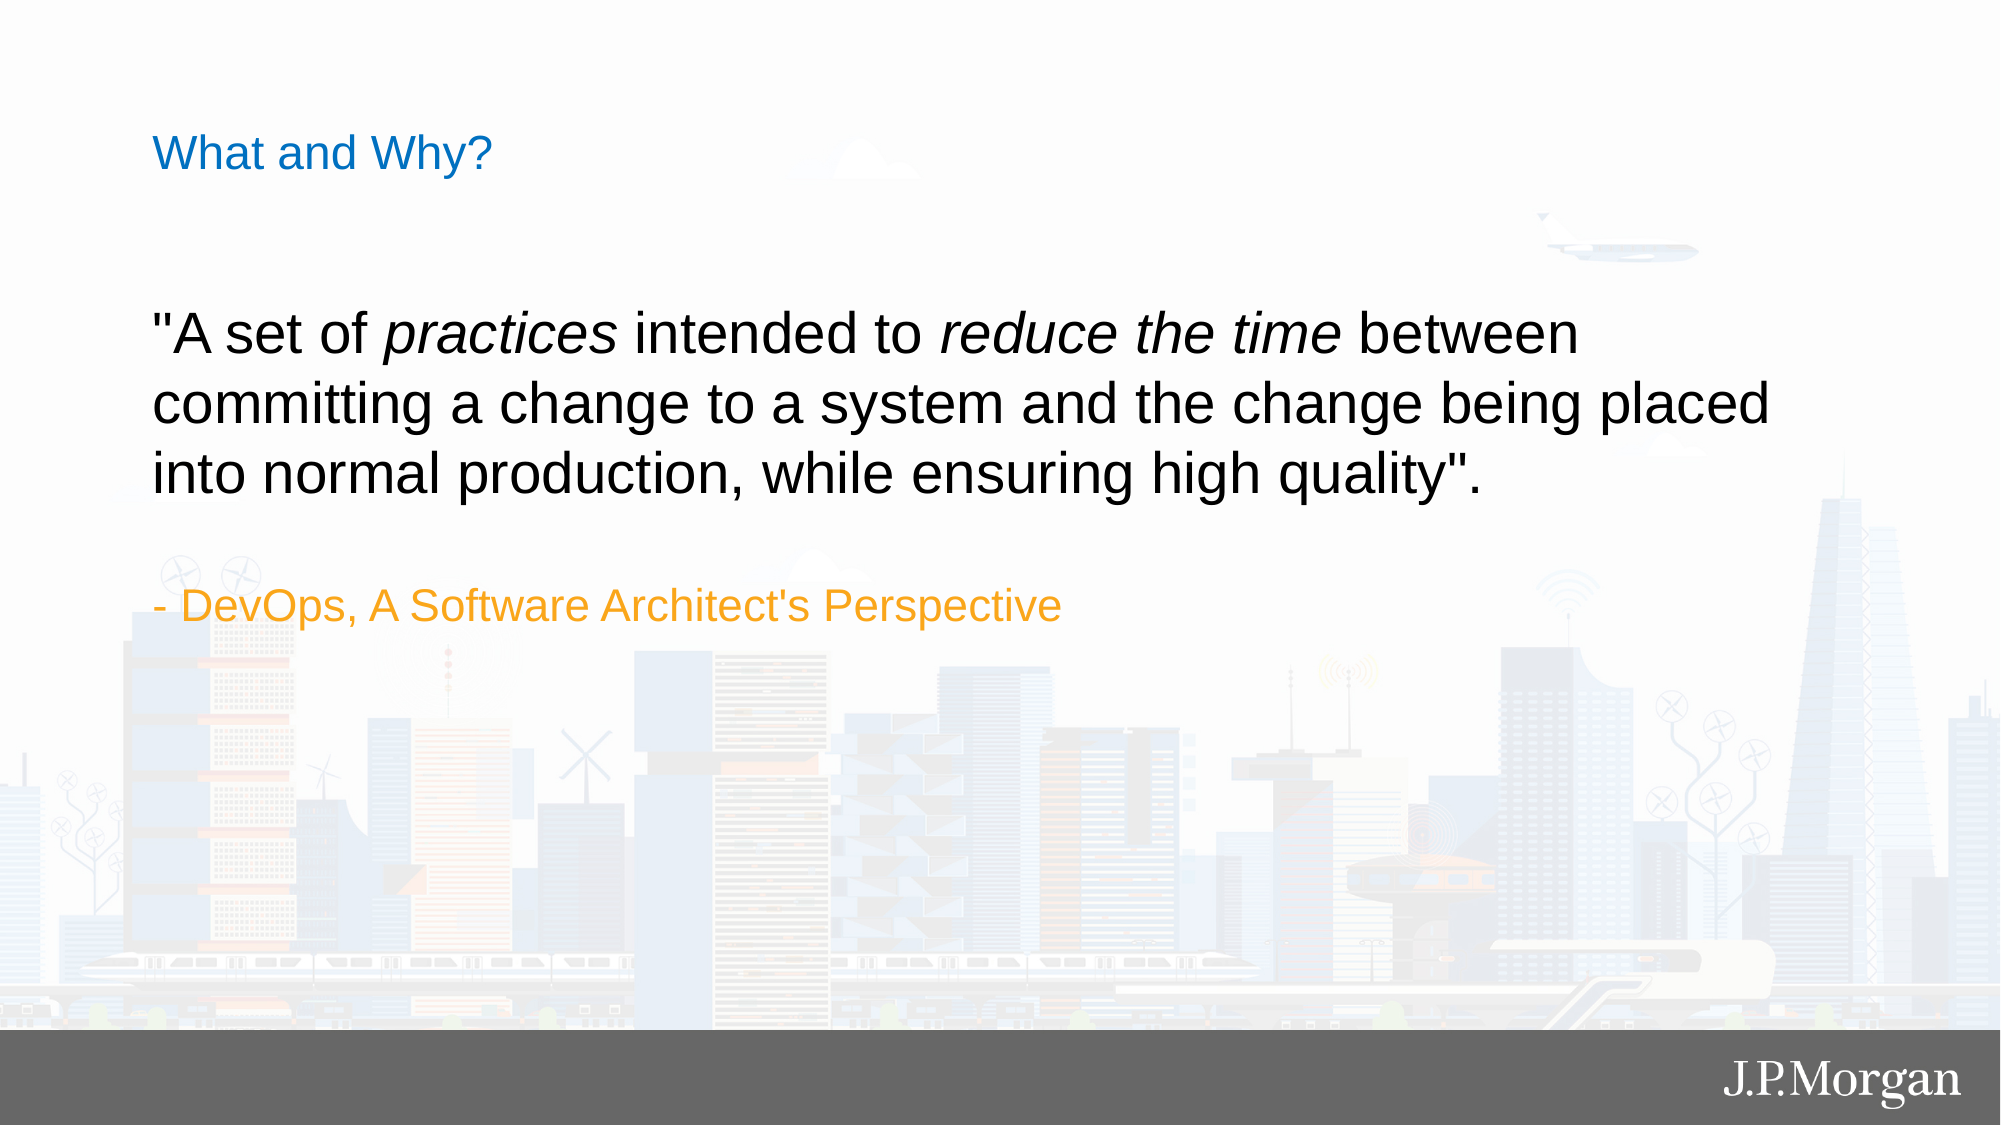

# What and Why?
"A set of practices intended to reduce the time between committing a change to a system and the change being placed into normal production, while ensuring high quality".
- DevOps, A Software Architect's Perspective